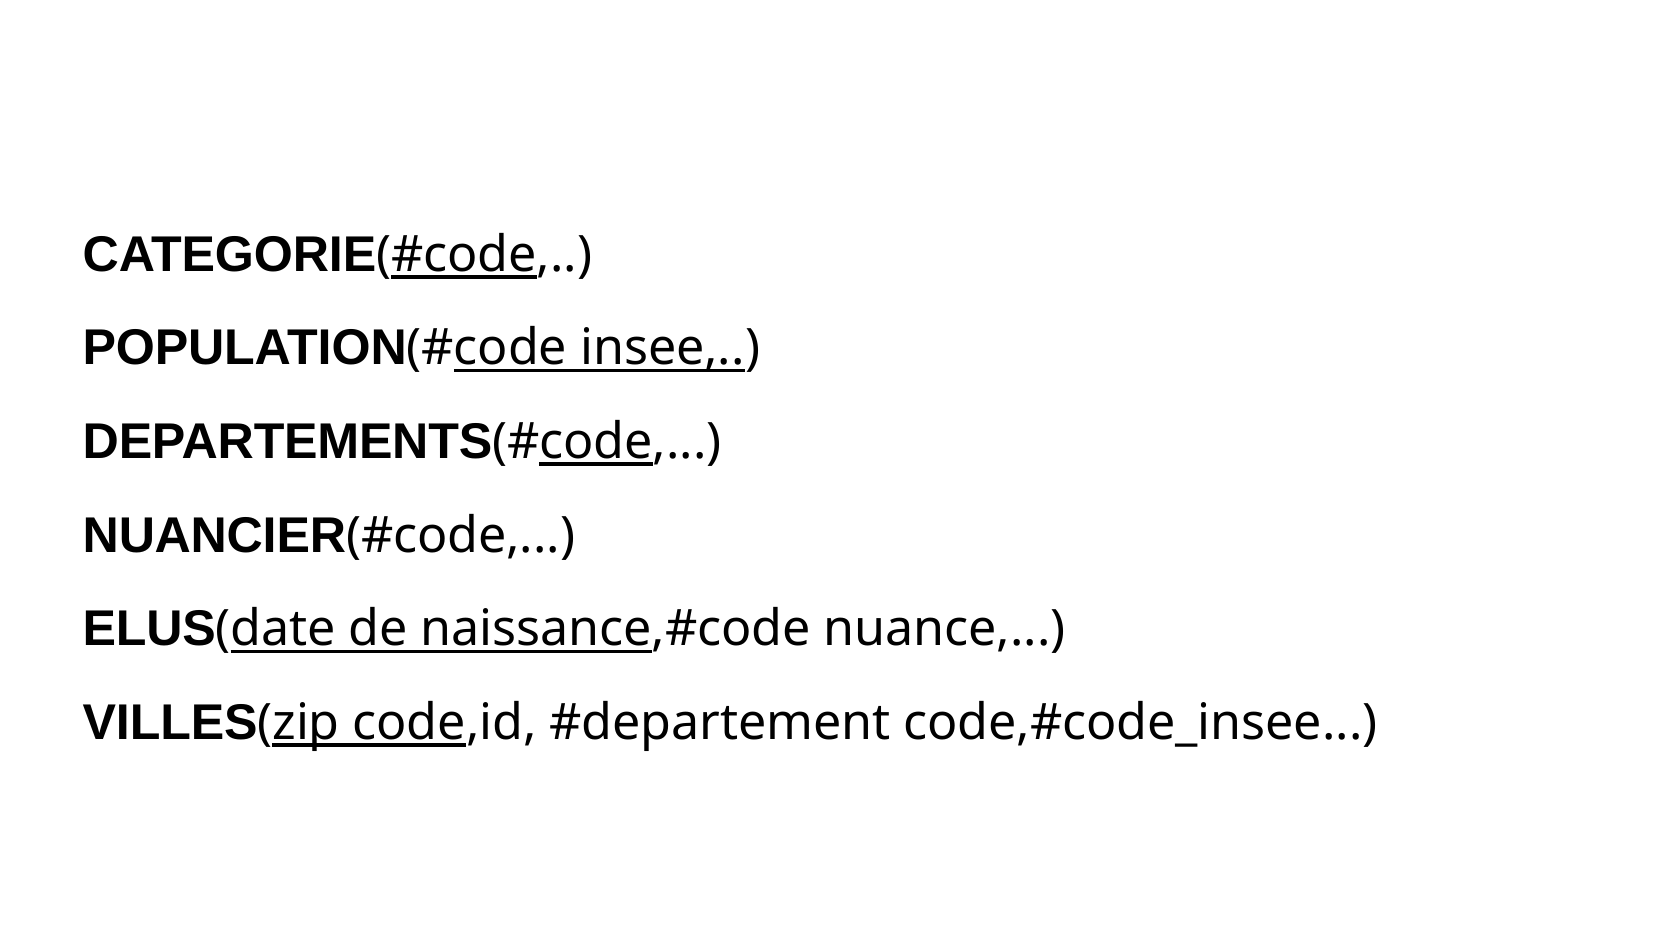

# CATEGORIE(#code,..)
POPULATION(#code insee,..)
DEPARTEMENTS(#code,...)
NUANCIER(#code,...)
ELUS(date de naissance,#code nuance,...)
VILLES(zip code,id, #departement code,#code_insee...)